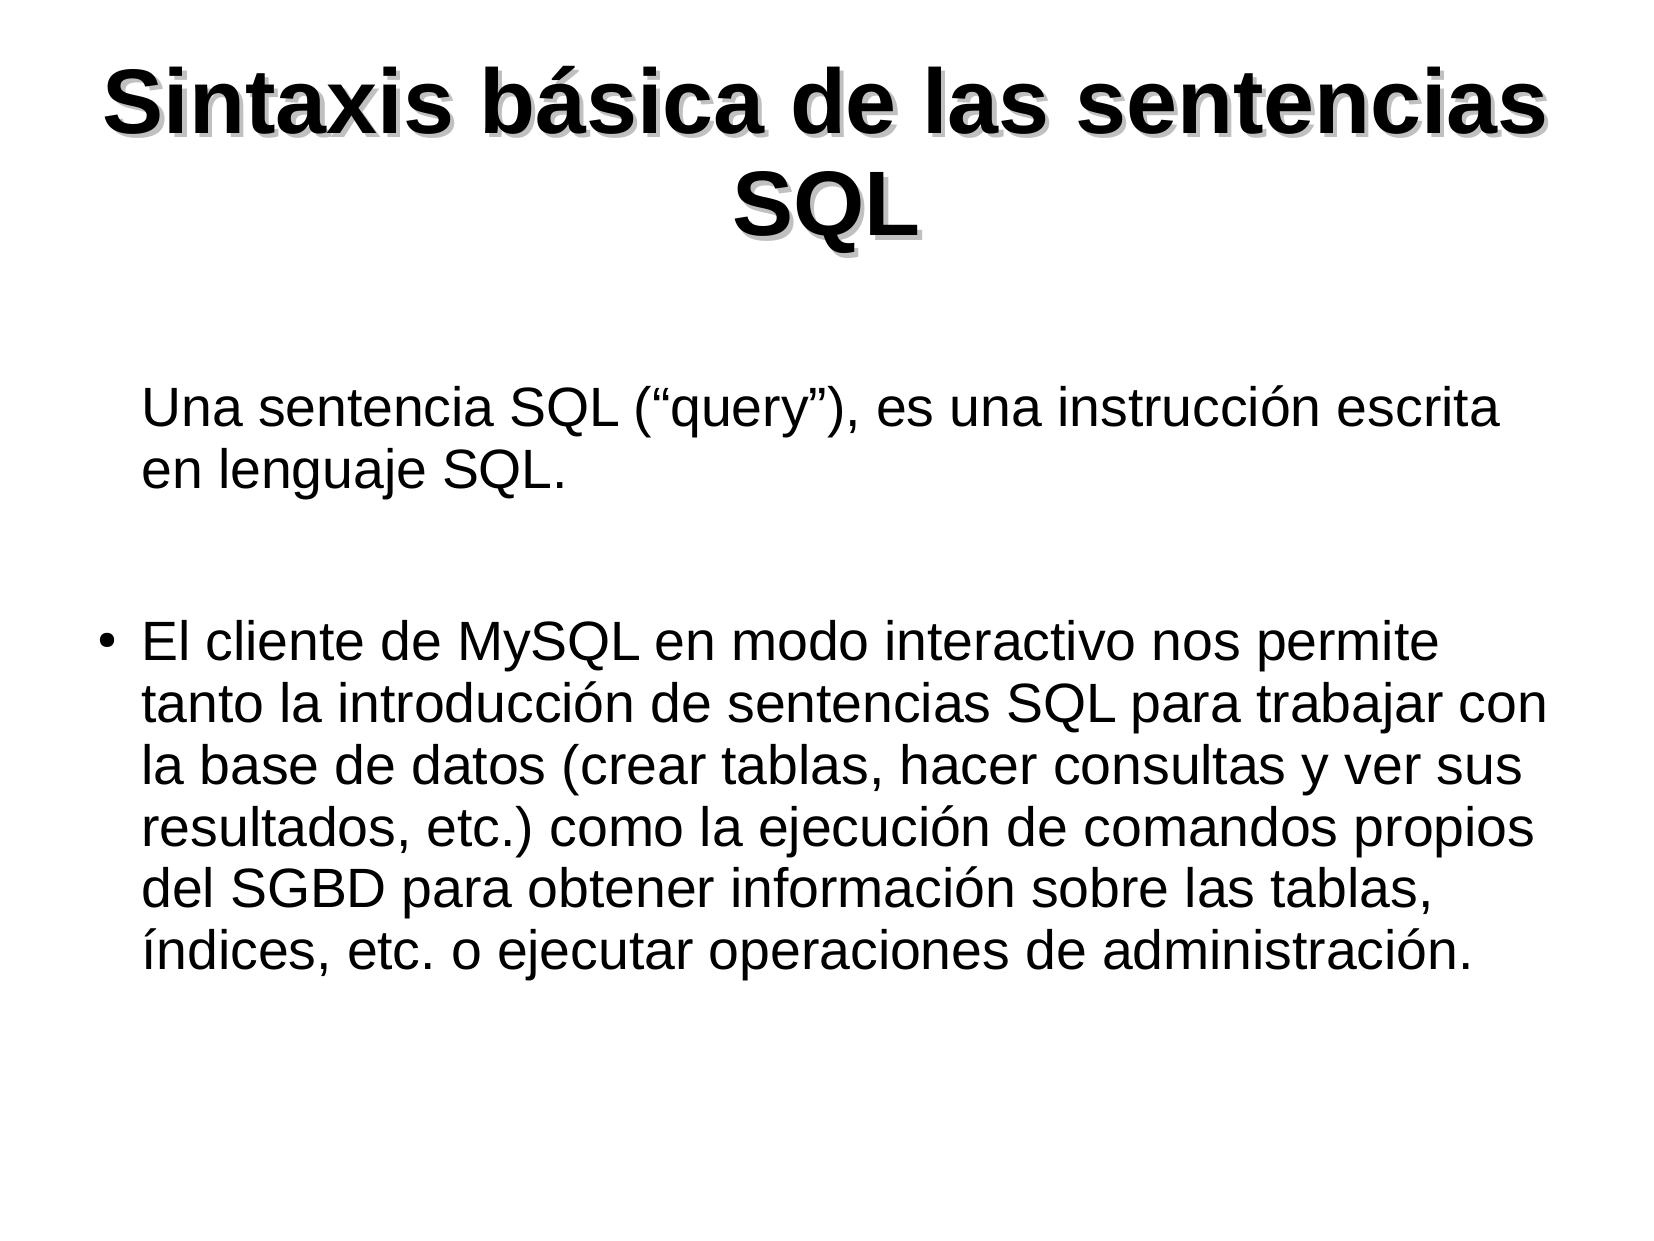

# Sintaxis básica de las sentencias SQL
Una sentencia SQL (“query”), es una instrucción escrita en lenguaje SQL.
El cliente de MySQL en modo interactivo nos permite tanto la introducción de sentencias SQL para trabajar con la base de datos (crear tablas, hacer consultas y ver sus resultados, etc.) como la ejecución de comandos propios del SGBD para obtener información sobre las tablas, índices, etc. o ejecutar operaciones de administración.